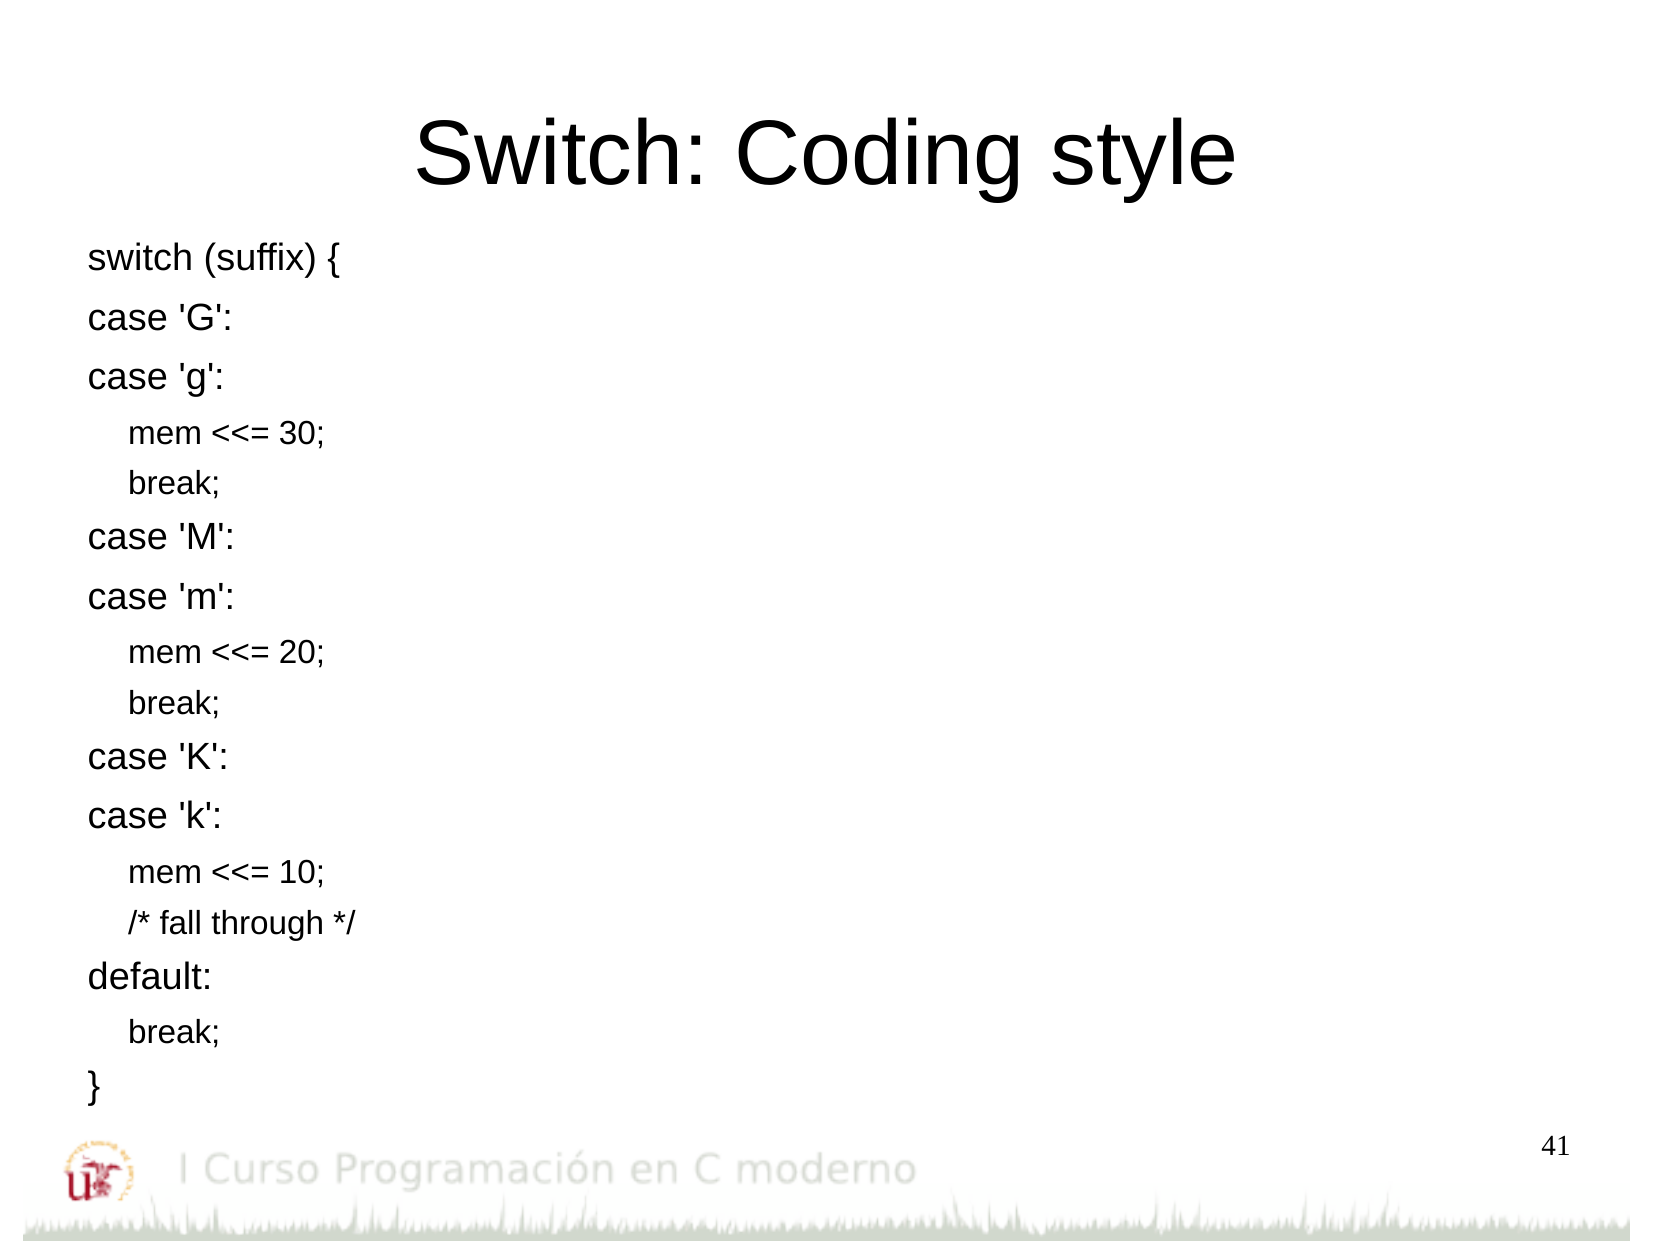

# Switch: Coding style
switch (suffix) {
case 'G':
case 'g':
mem <<= 30;
break;
case 'M':
case 'm':
mem <<= 20;
break;
case 'K':
case 'k':
mem <<= 10;
/* fall through */
default:
break;
}
41